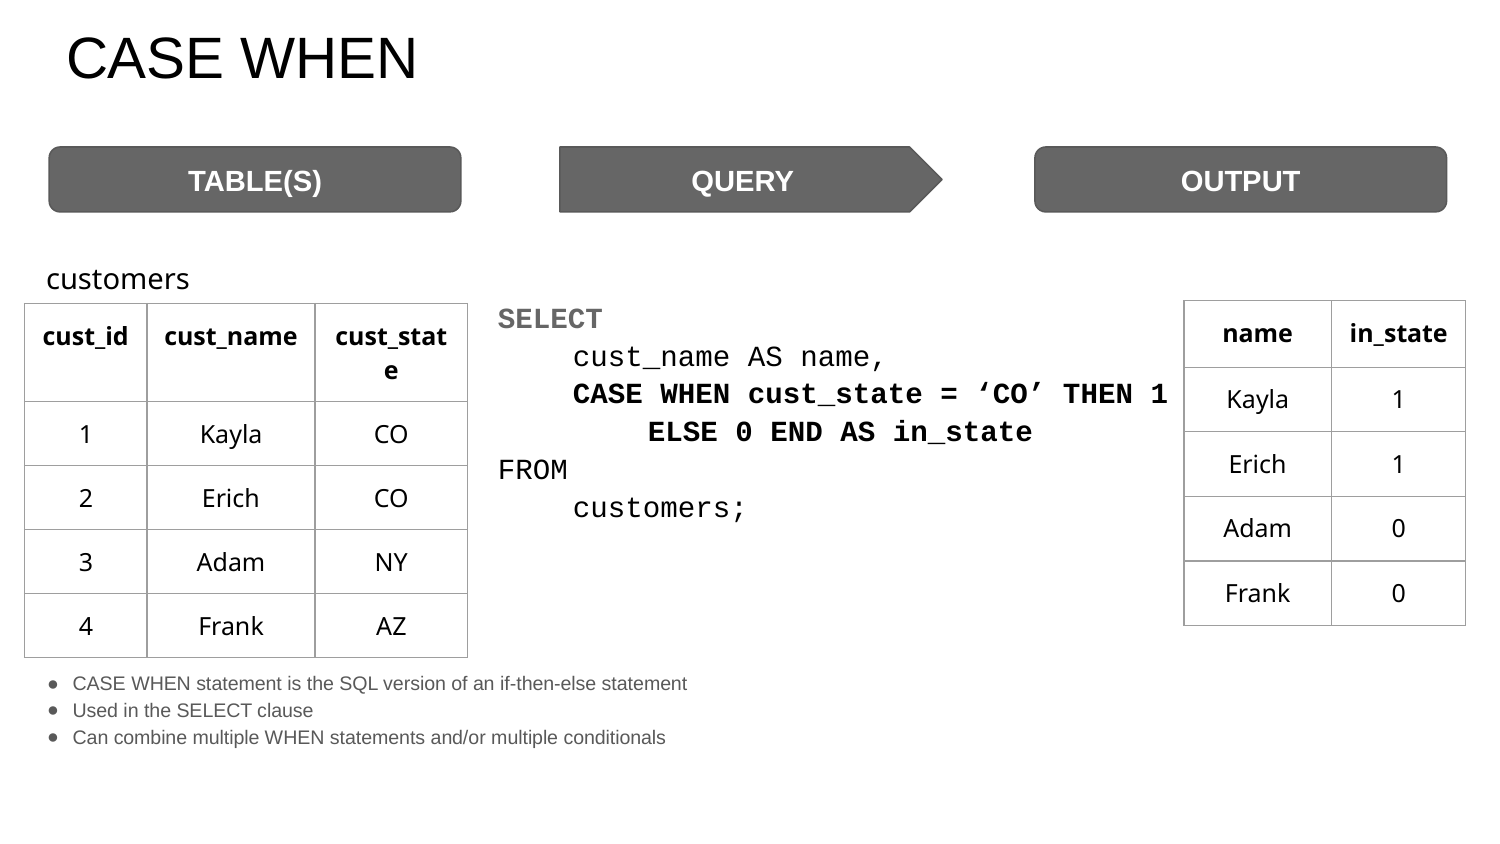

# CASE WHEN
TABLE(S)
QUERY
OUTPUT
customers
SELECT
	cust_name AS name,
	CASE WHEN cust_state = ‘CO’ THEN 1
ELSE 0 END AS in_state
FROM
	customers;
| name | in\_state |
| --- | --- |
| Kayla | 1 |
| Erich | 1 |
| Adam | 0 |
| Frank | 0 |
| cust\_id | cust\_name | cust\_state |
| --- | --- | --- |
| 1 | Kayla | CO |
| 2 | Erich | CO |
| 3 | Adam | NY |
| 4 | Frank | AZ |
CASE WHEN statement is the SQL version of an if-then-else statement
Used in the SELECT clause
Can combine multiple WHEN statements and/or multiple conditionals